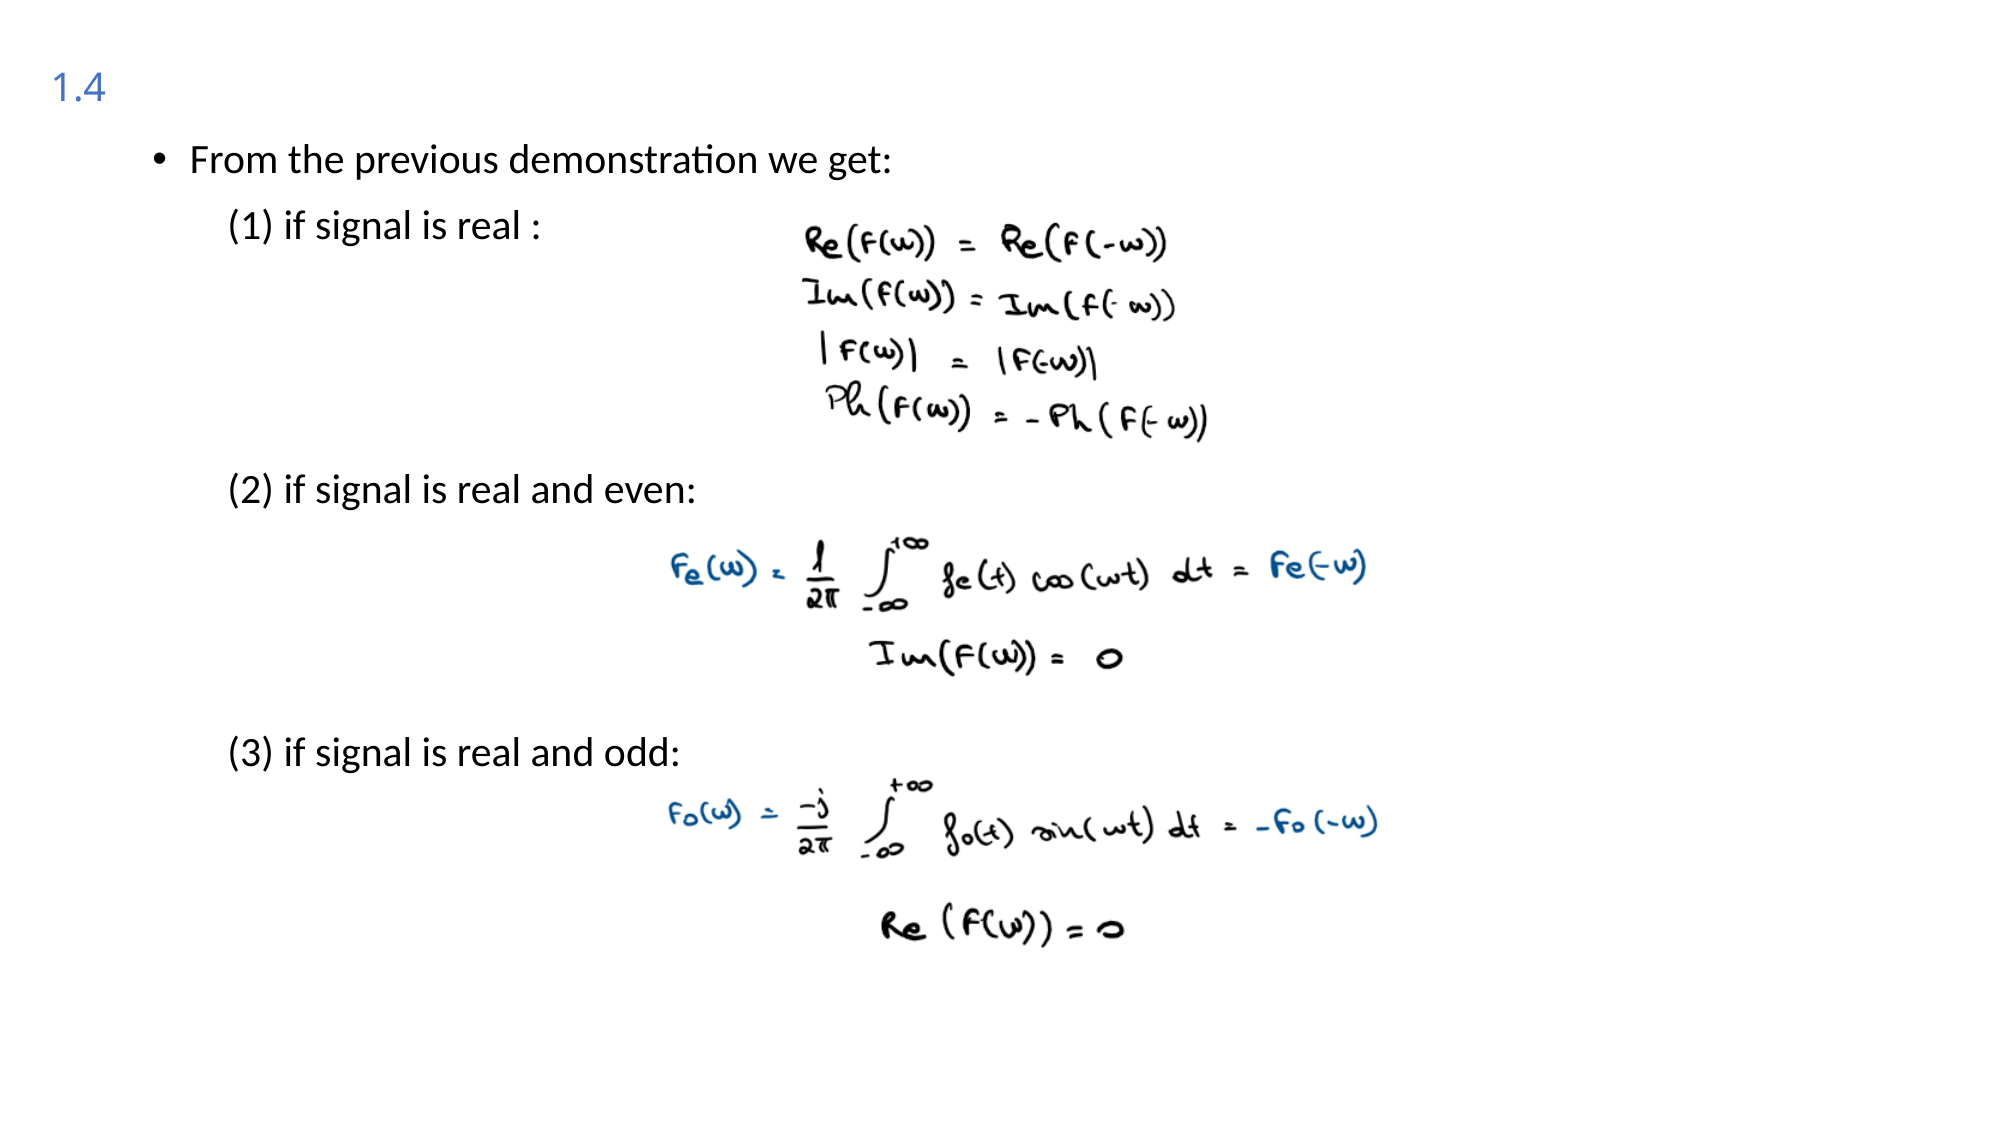

1.4
# From the previous demonstration we get:
	(1) if signal is real :
	(2) if signal is real and even:
	(3) if signal is real and odd: